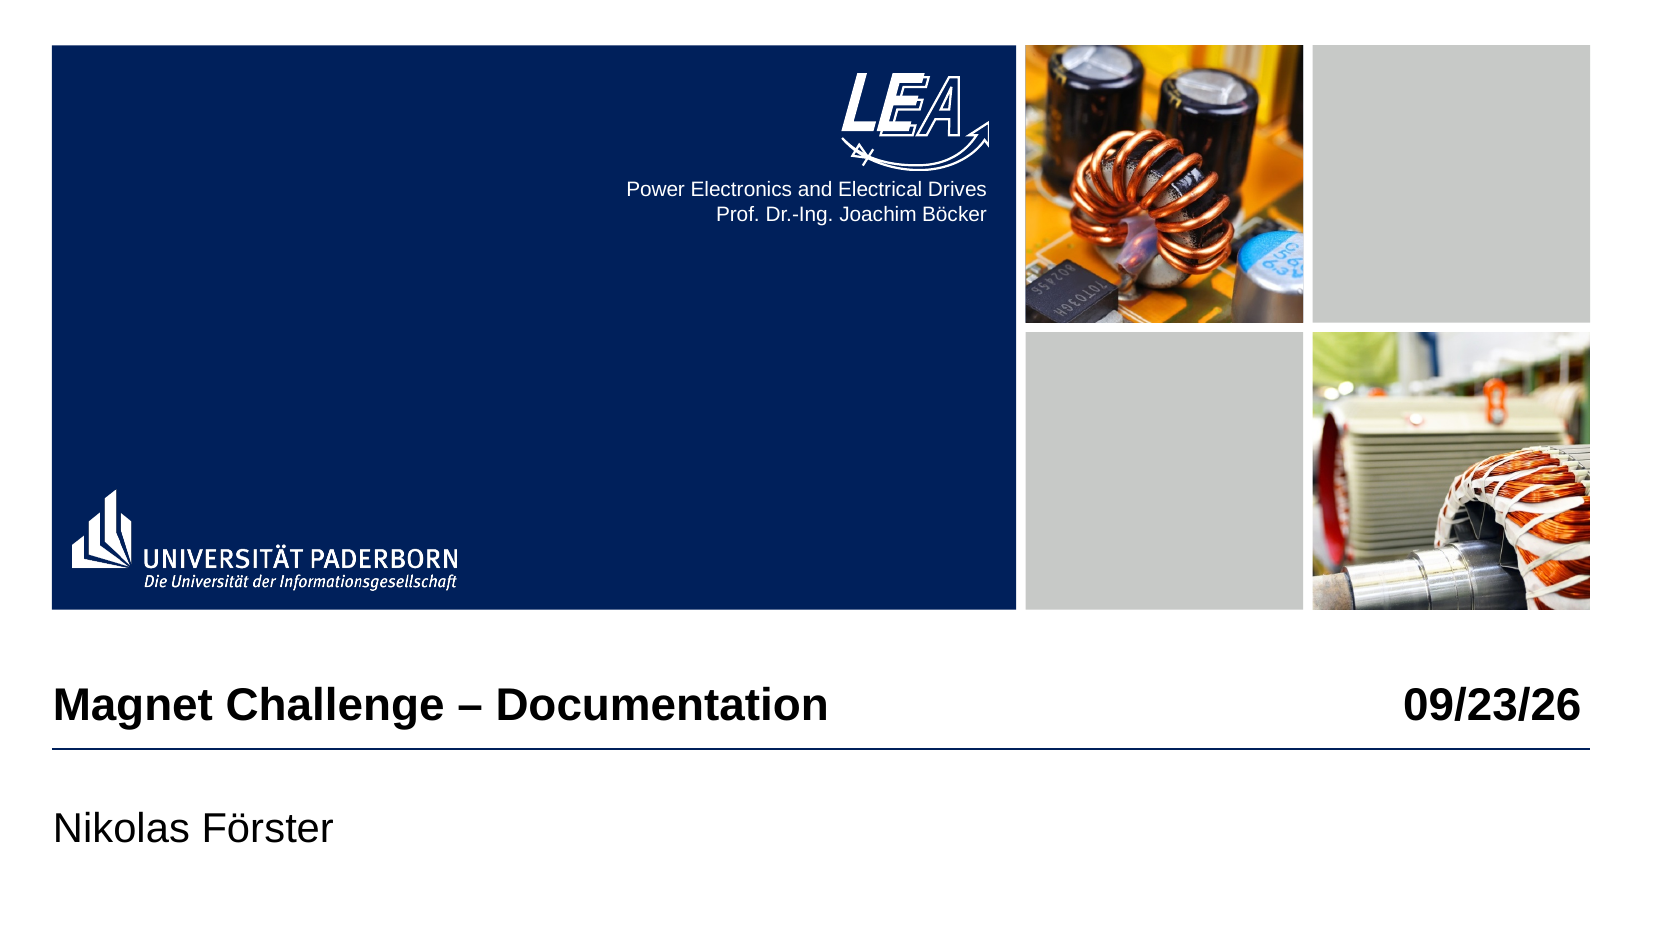

# Magnet Challenge – Documentation
Nikolas Förster